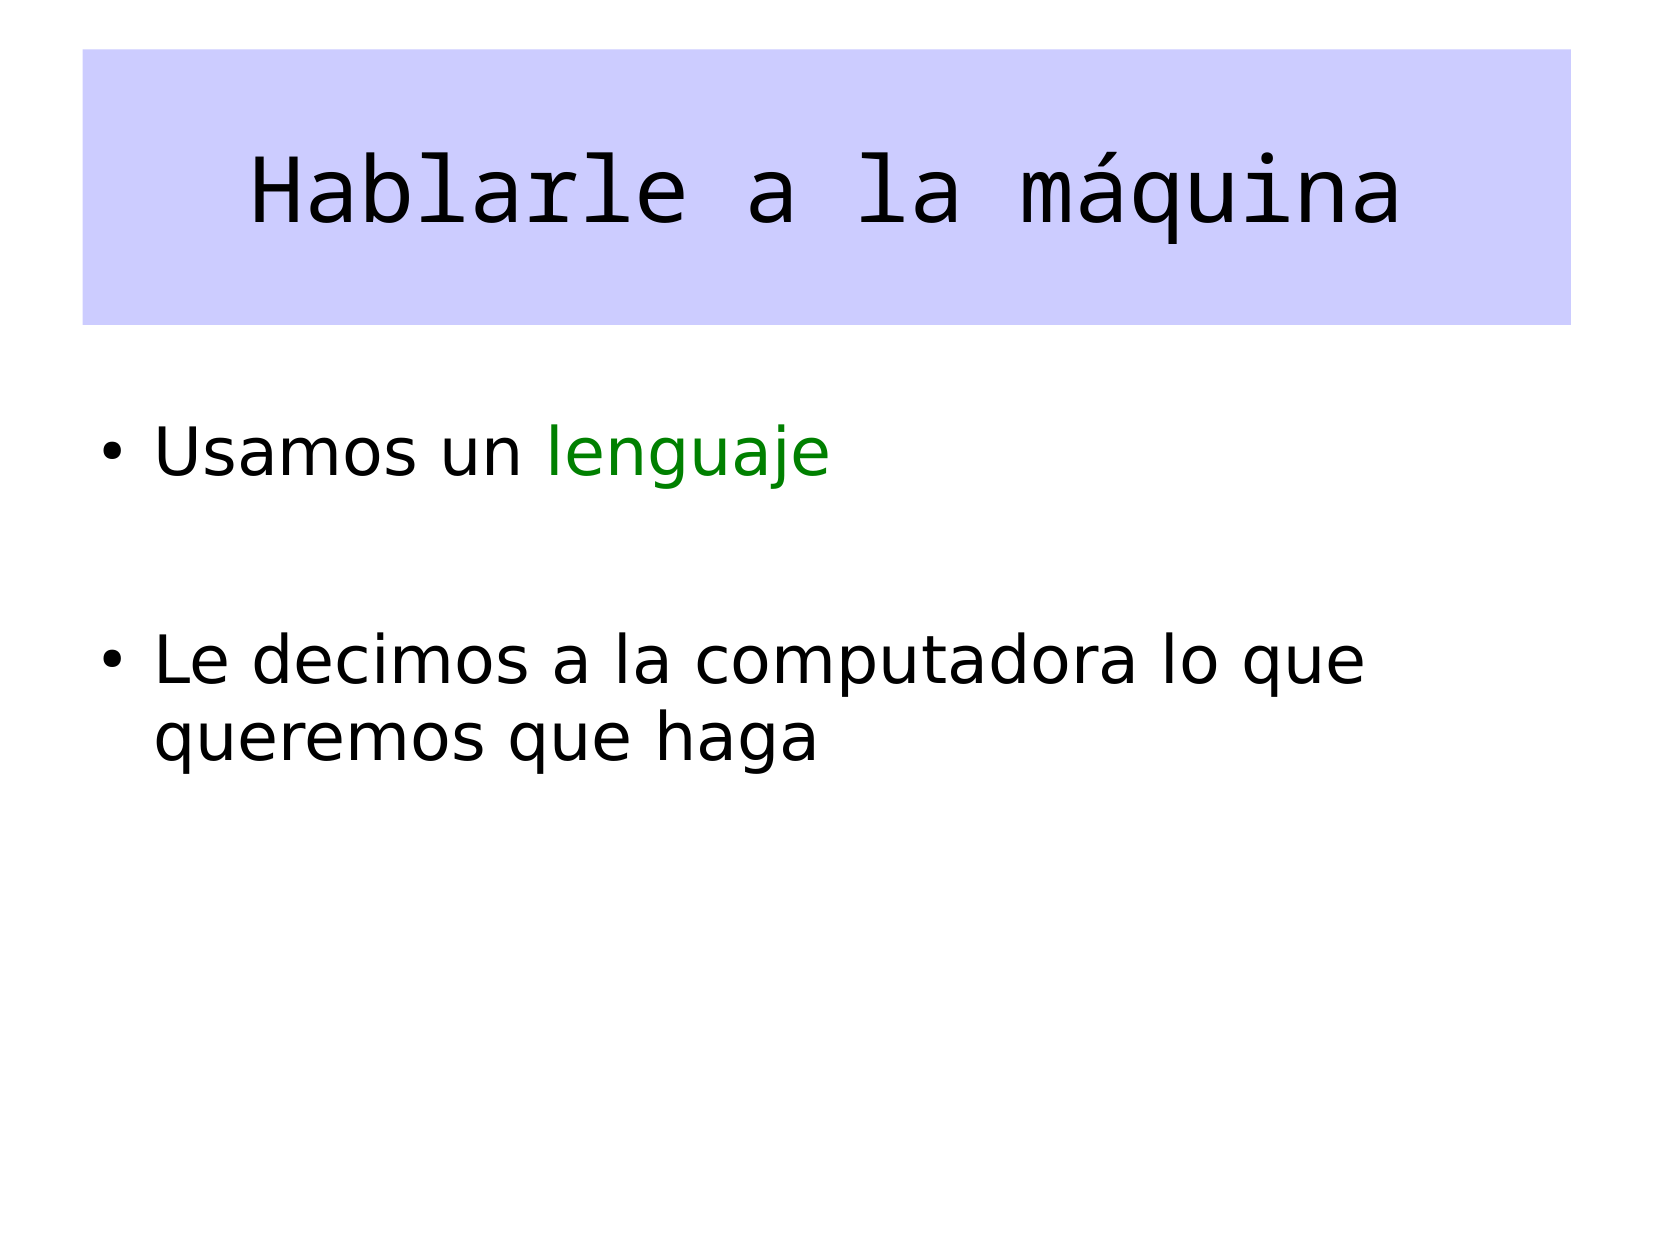

# Hablarle a la máquina
Usamos un lenguaje
Le decimos a la computadora lo que queremos que haga